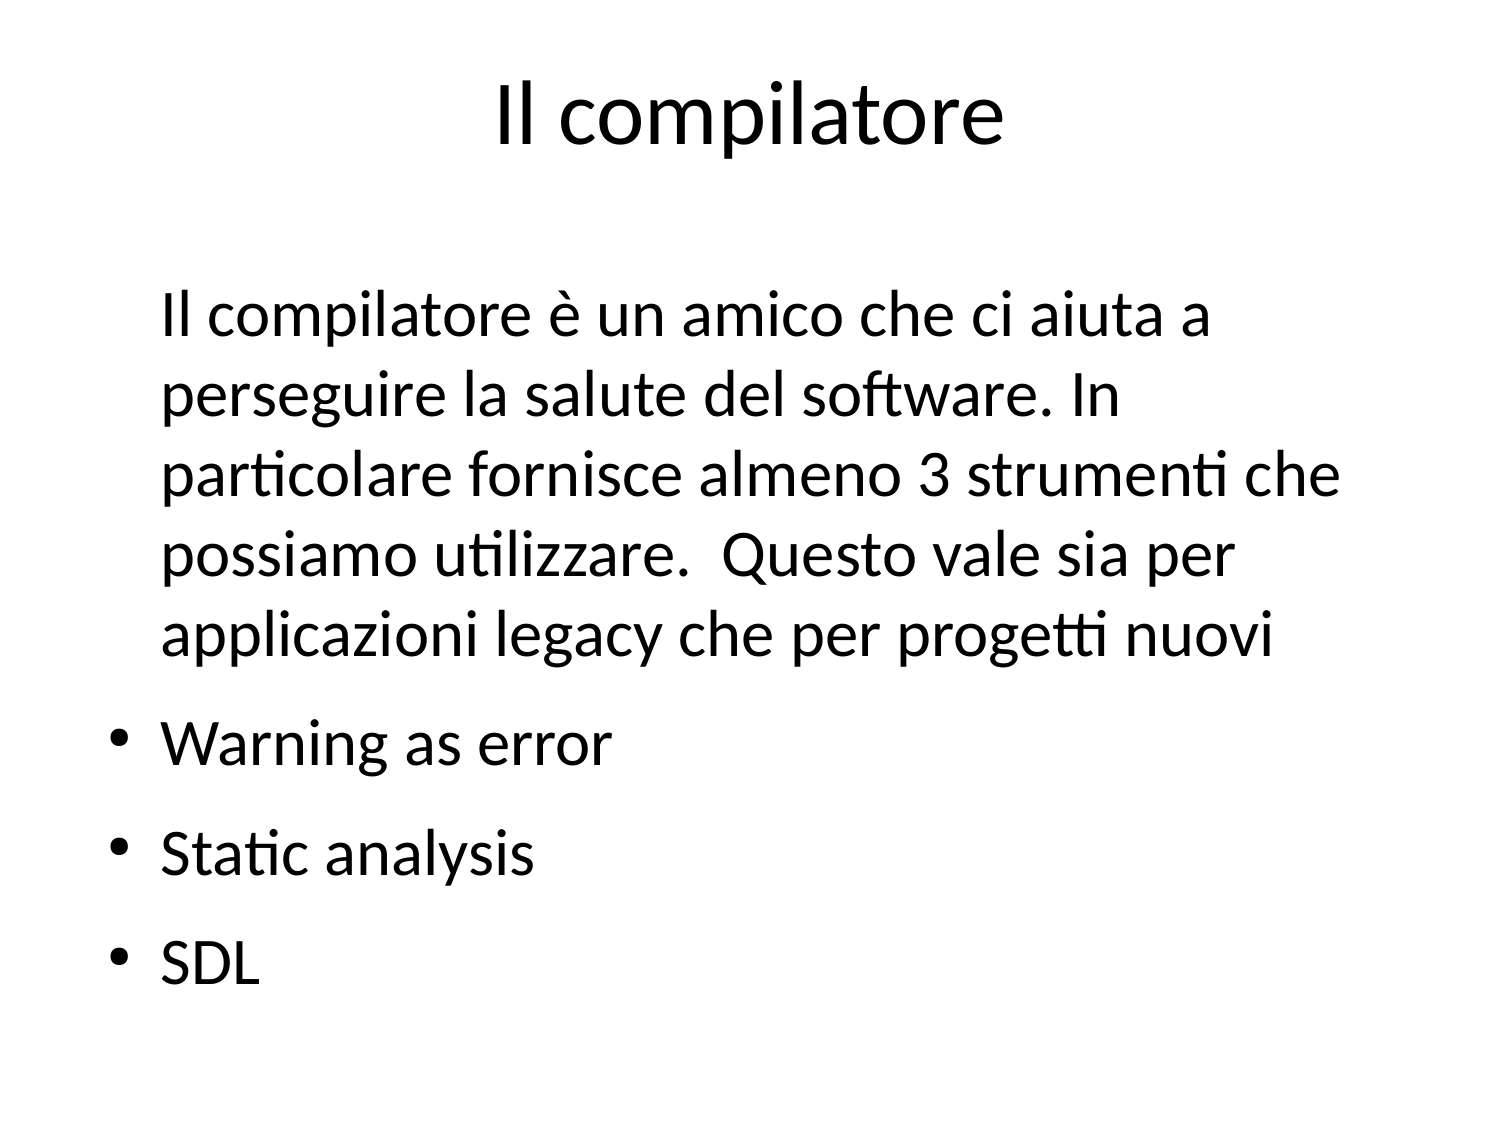

# Il compilatore
Il compilatore è un amico che ci aiuta a perseguire la salute del software. In particolare fornisce almeno 3 strumenti che possiamo utilizzare. Questo vale sia per applicazioni legacy che per progetti nuovi
Warning as error
Static analysis
SDL